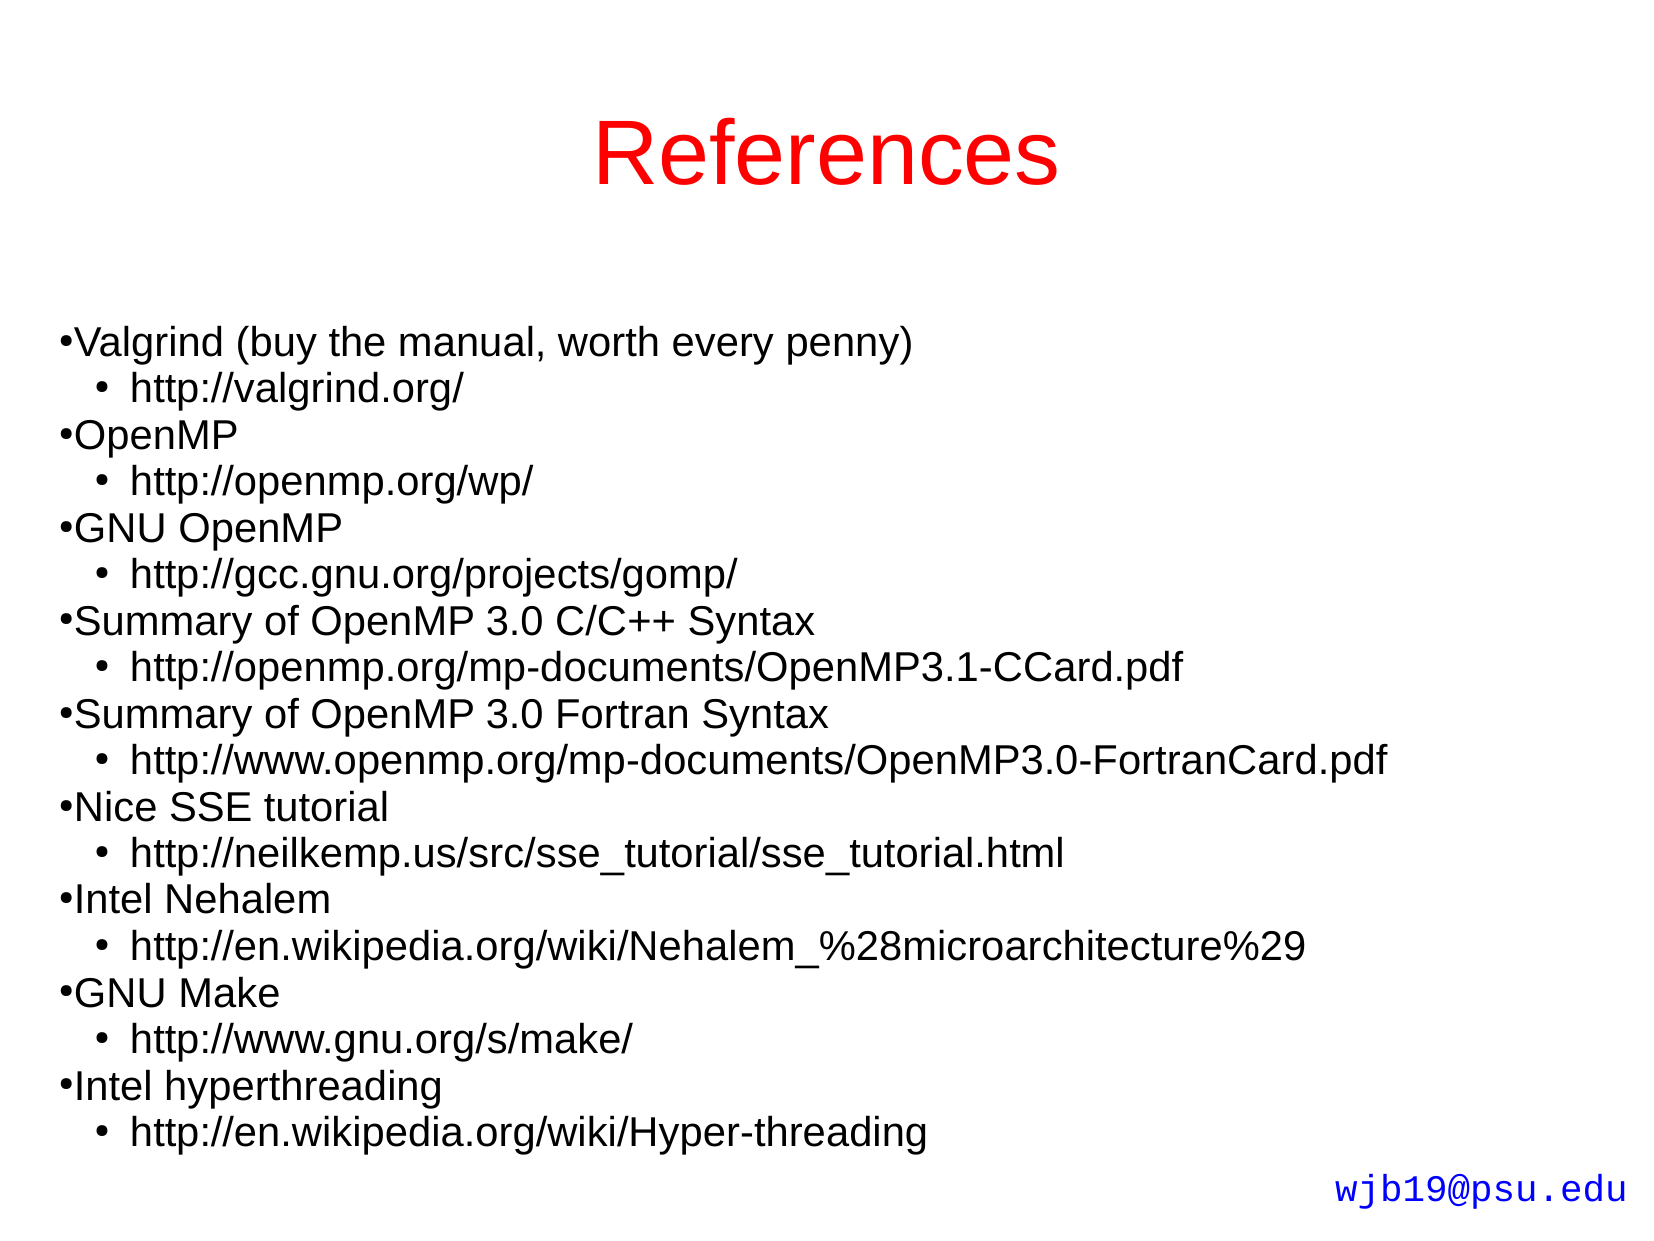

# References
Valgrind (buy the manual, worth every penny)
http://valgrind.org/
OpenMP
http://openmp.org/wp/
GNU OpenMP
http://gcc.gnu.org/projects/gomp/
Summary of OpenMP 3.0 C/C++ Syntax
http://openmp.org/mp-documents/OpenMP3.1-CCard.pdf
Summary of OpenMP 3.0 Fortran Syntax
http://www.openmp.org/mp-documents/OpenMP3.0-FortranCard.pdf
Nice SSE tutorial
http://neilkemp.us/src/sse_tutorial/sse_tutorial.html
Intel Nehalem
http://en.wikipedia.org/wiki/Nehalem_%28microarchitecture%29
GNU Make
http://www.gnu.org/s/make/
Intel hyperthreading
http://en.wikipedia.org/wiki/Hyper-threading
wjb19@psu.edu